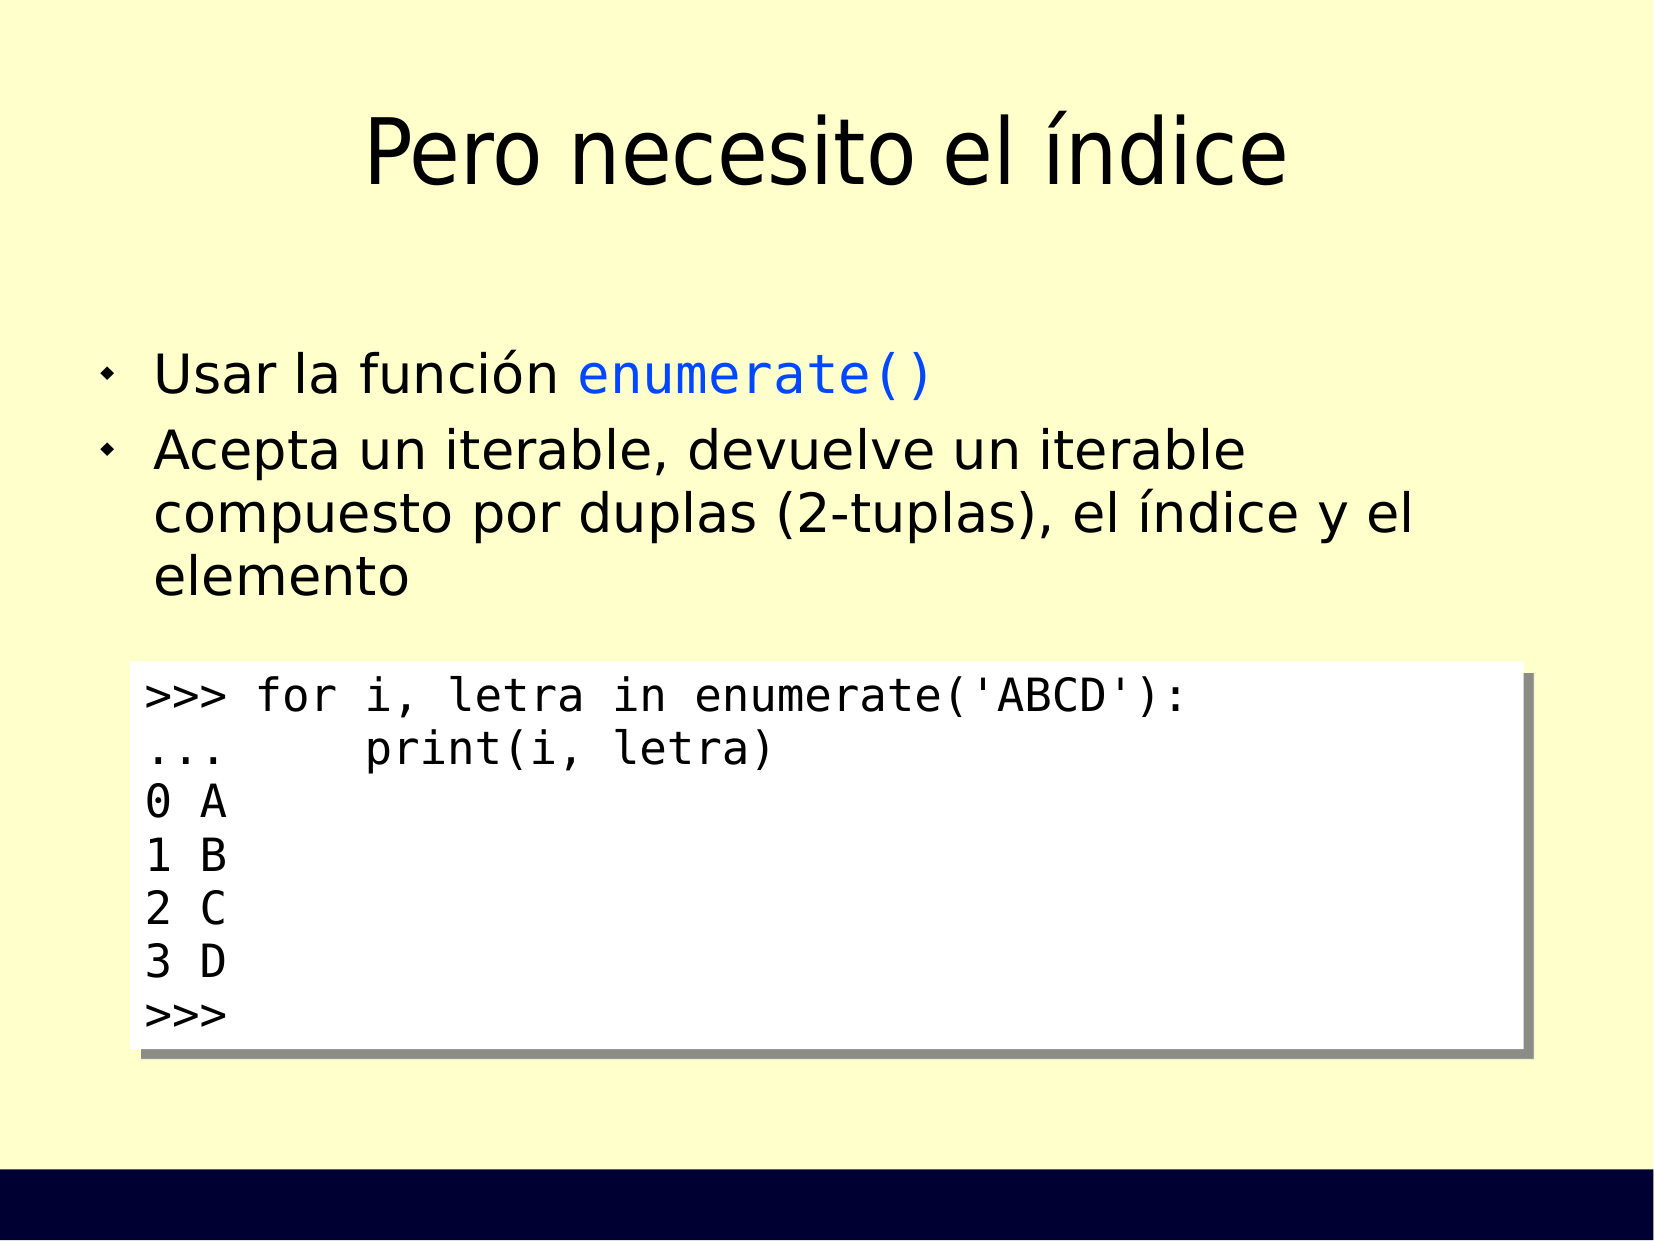

# Pero necesito el índice
Usar la función enumerate()
Acepta un iterable, devuelve un iterable compuesto por duplas (2-tuplas), el índice y el elemento
>>> for i, letra in enumerate('ABCD'):
... print(i, letra)
0 A
1 B
2 C
3 D
>>>